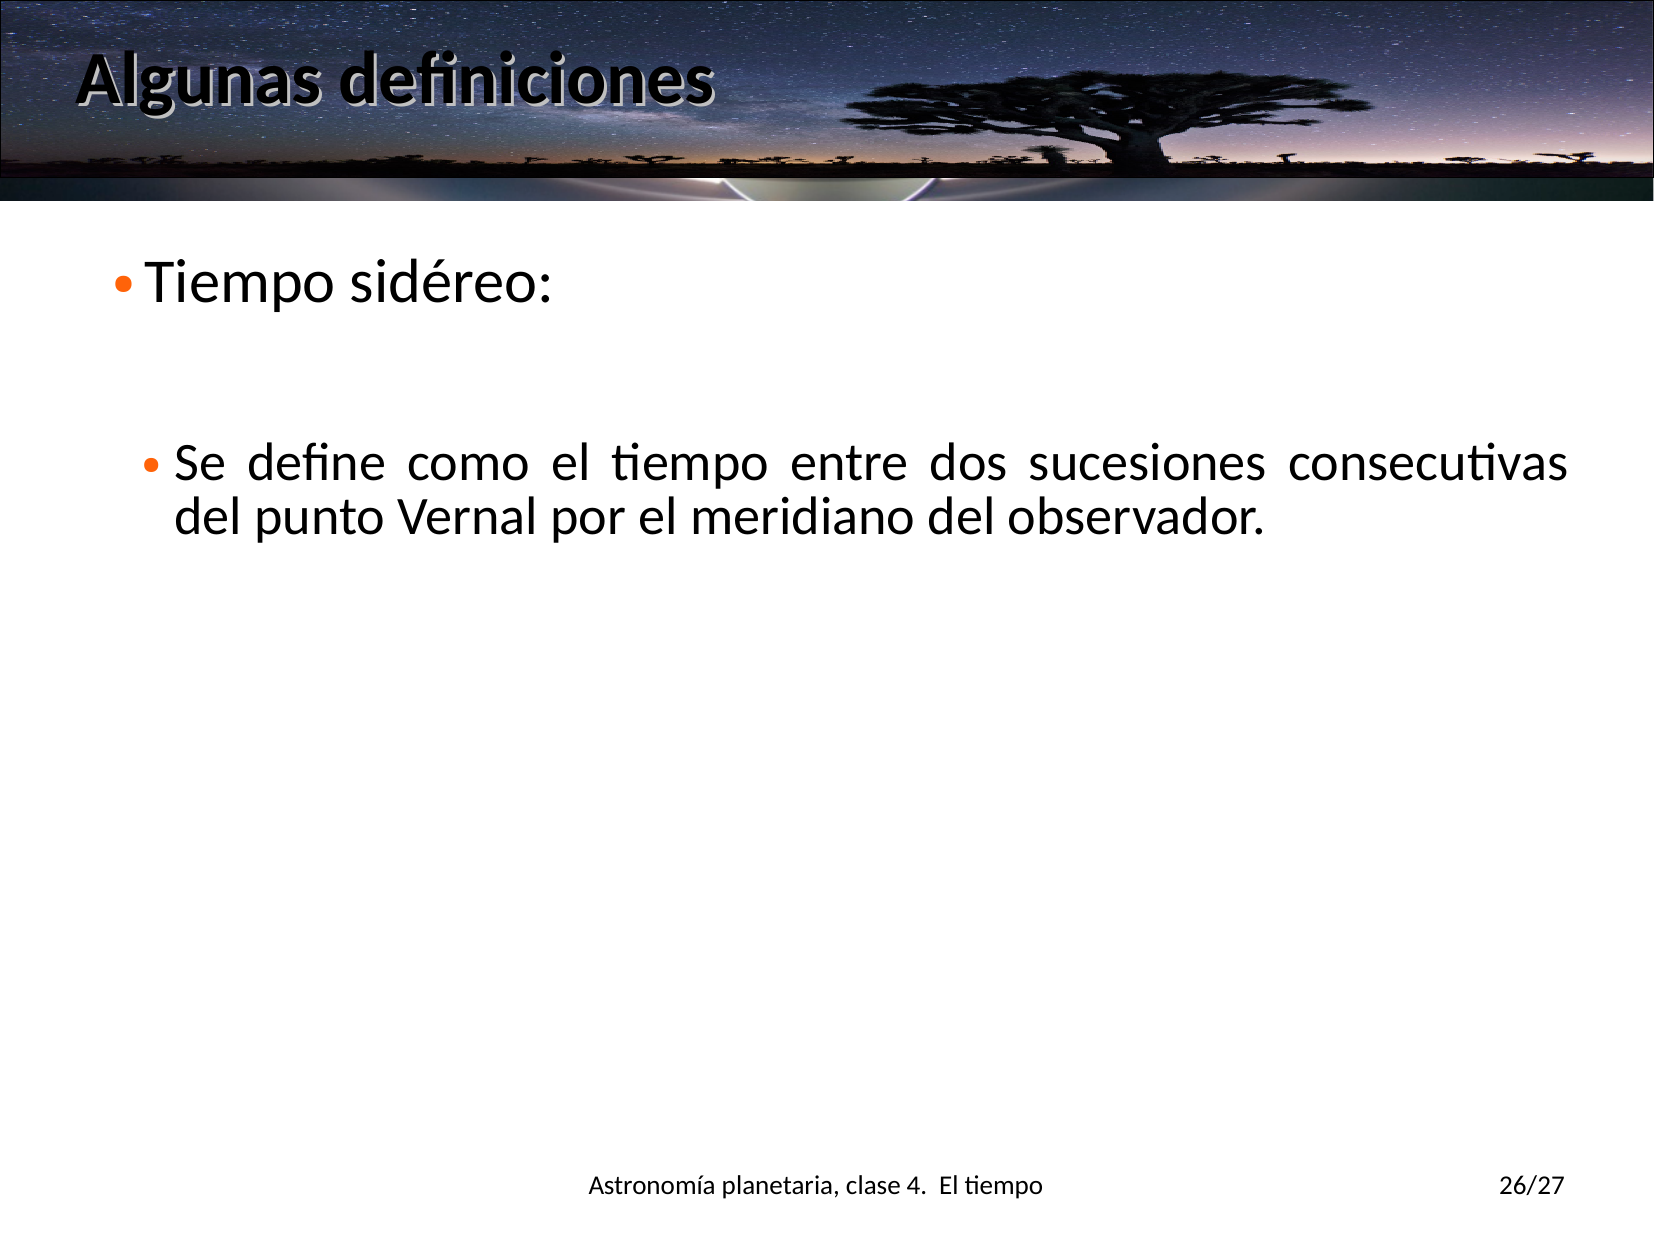

# Algunas definiciones
Tiempo sidéreo:
Se define como el tiempo entre dos sucesiones consecutivas del punto Vernal por el meridiano del observador.
Astronomía planetaria, clase 4. El tiempo
26